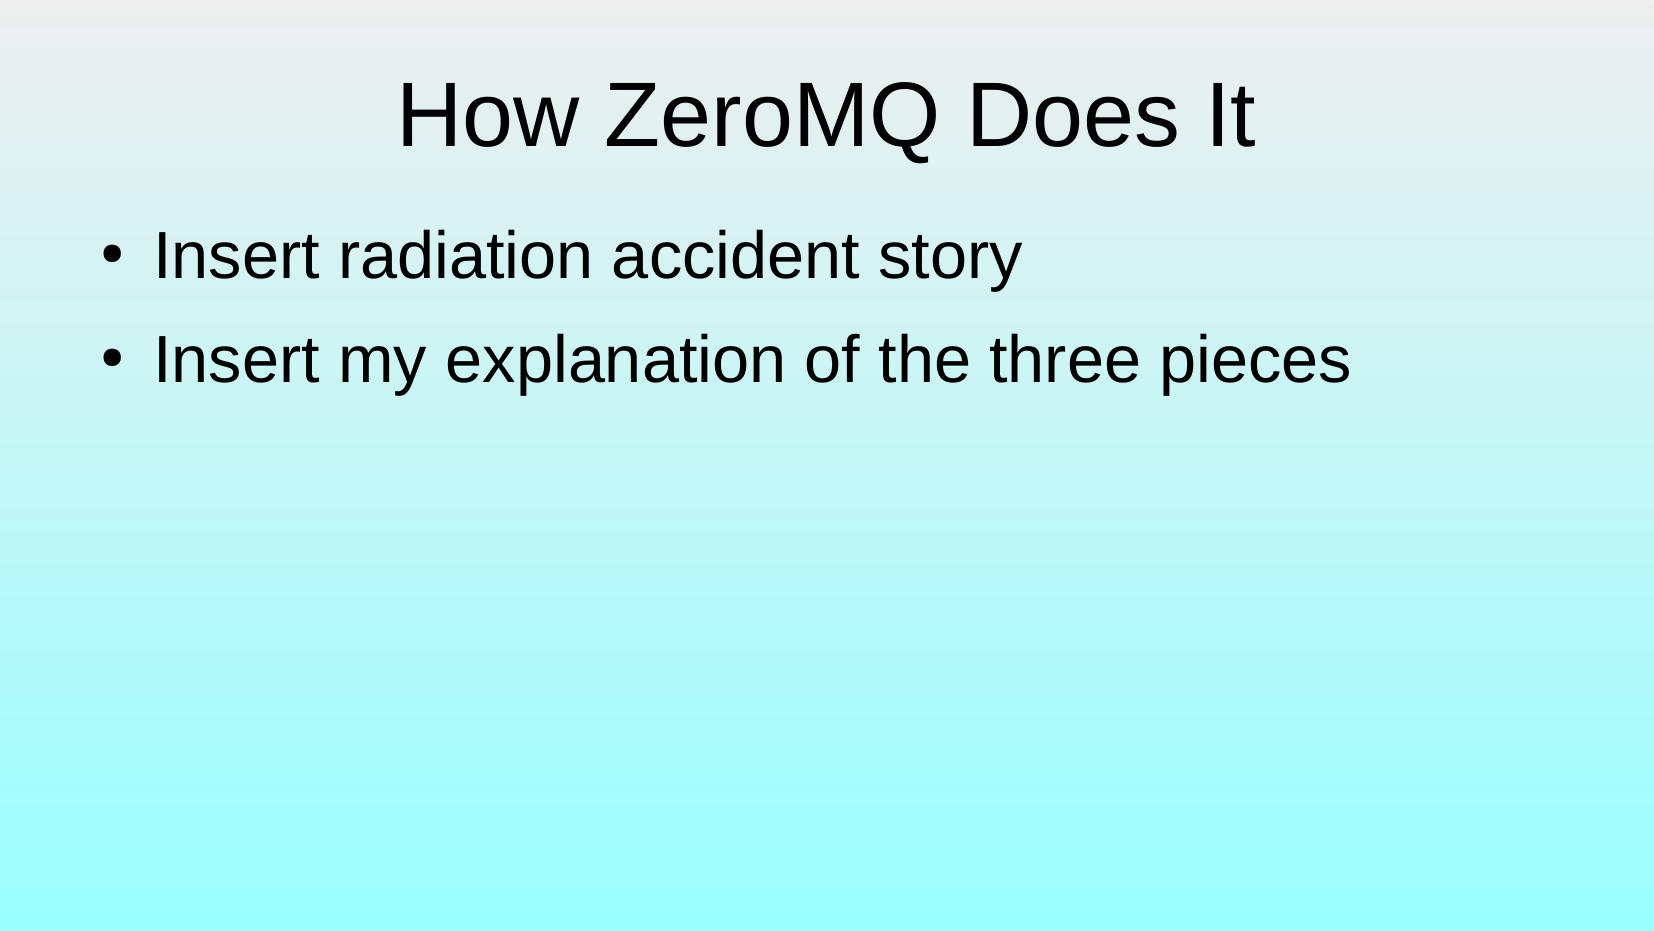

# How ZeroMQ Does It
Insert radiation accident story
Insert my explanation of the three pieces